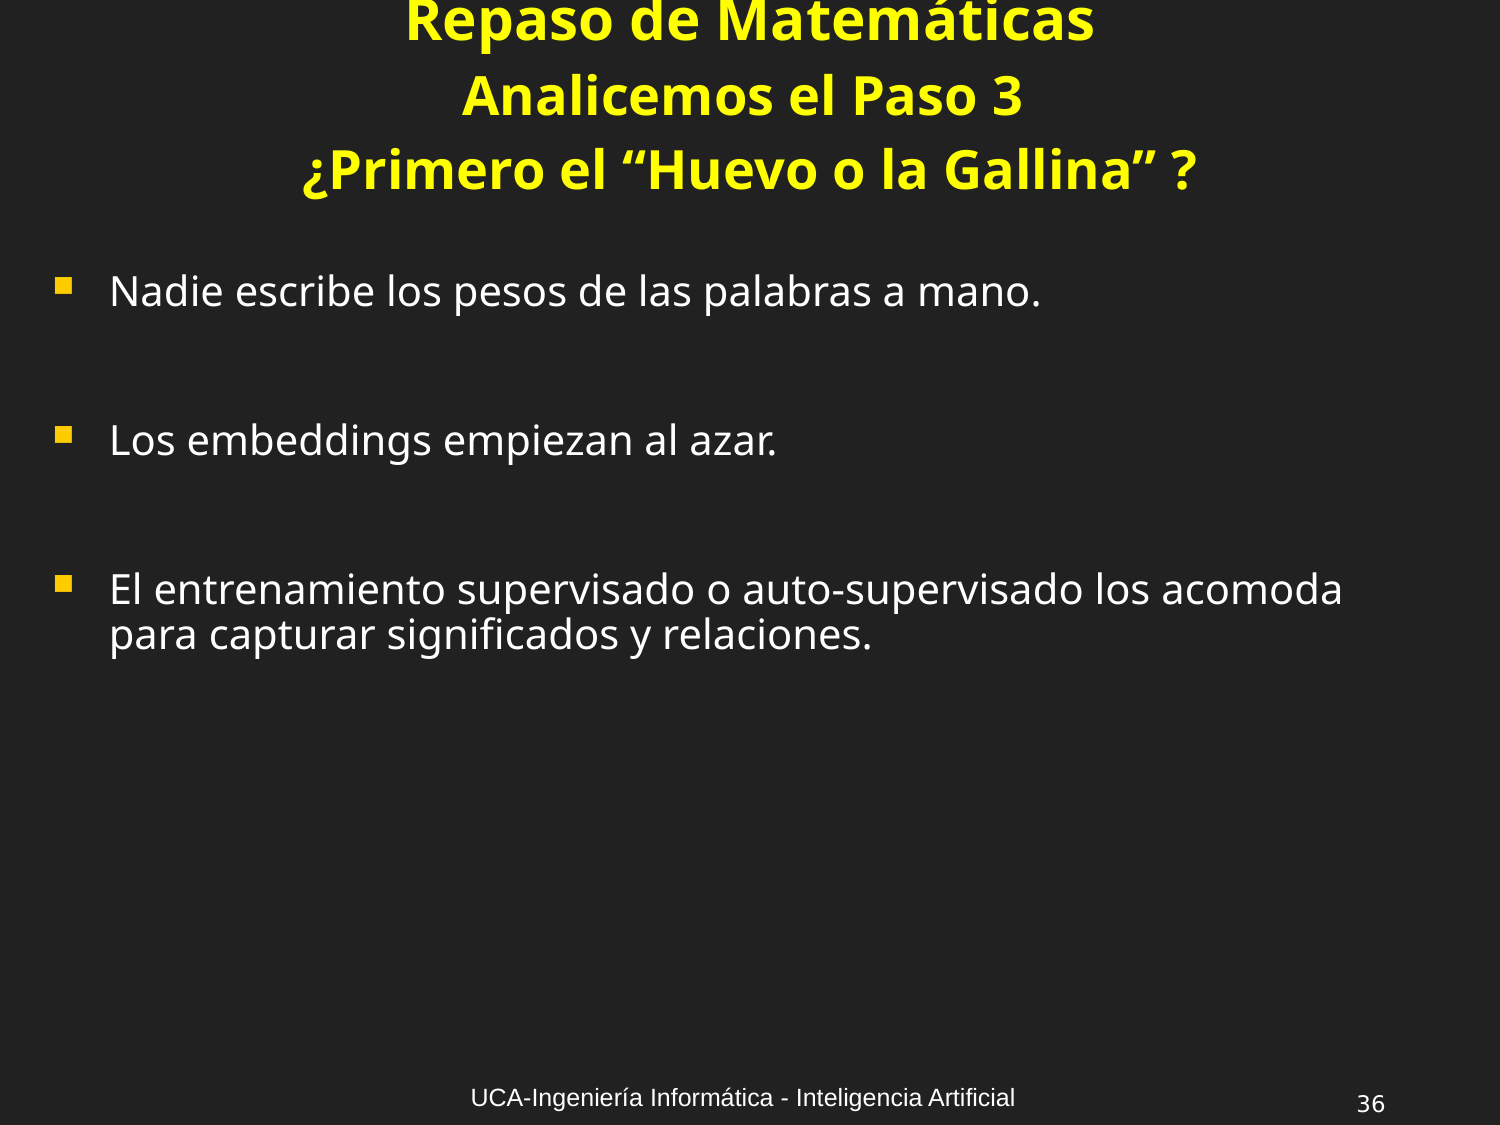

# Repaso de Matemáticas Analicemos el Paso 3 ¿Primero el “Huevo o la Gallina” ?
Nadie escribe los pesos de las palabras a mano.
Los embeddings empiezan al azar.
El entrenamiento supervisado o auto-supervisado los acomoda para capturar significados y relaciones.